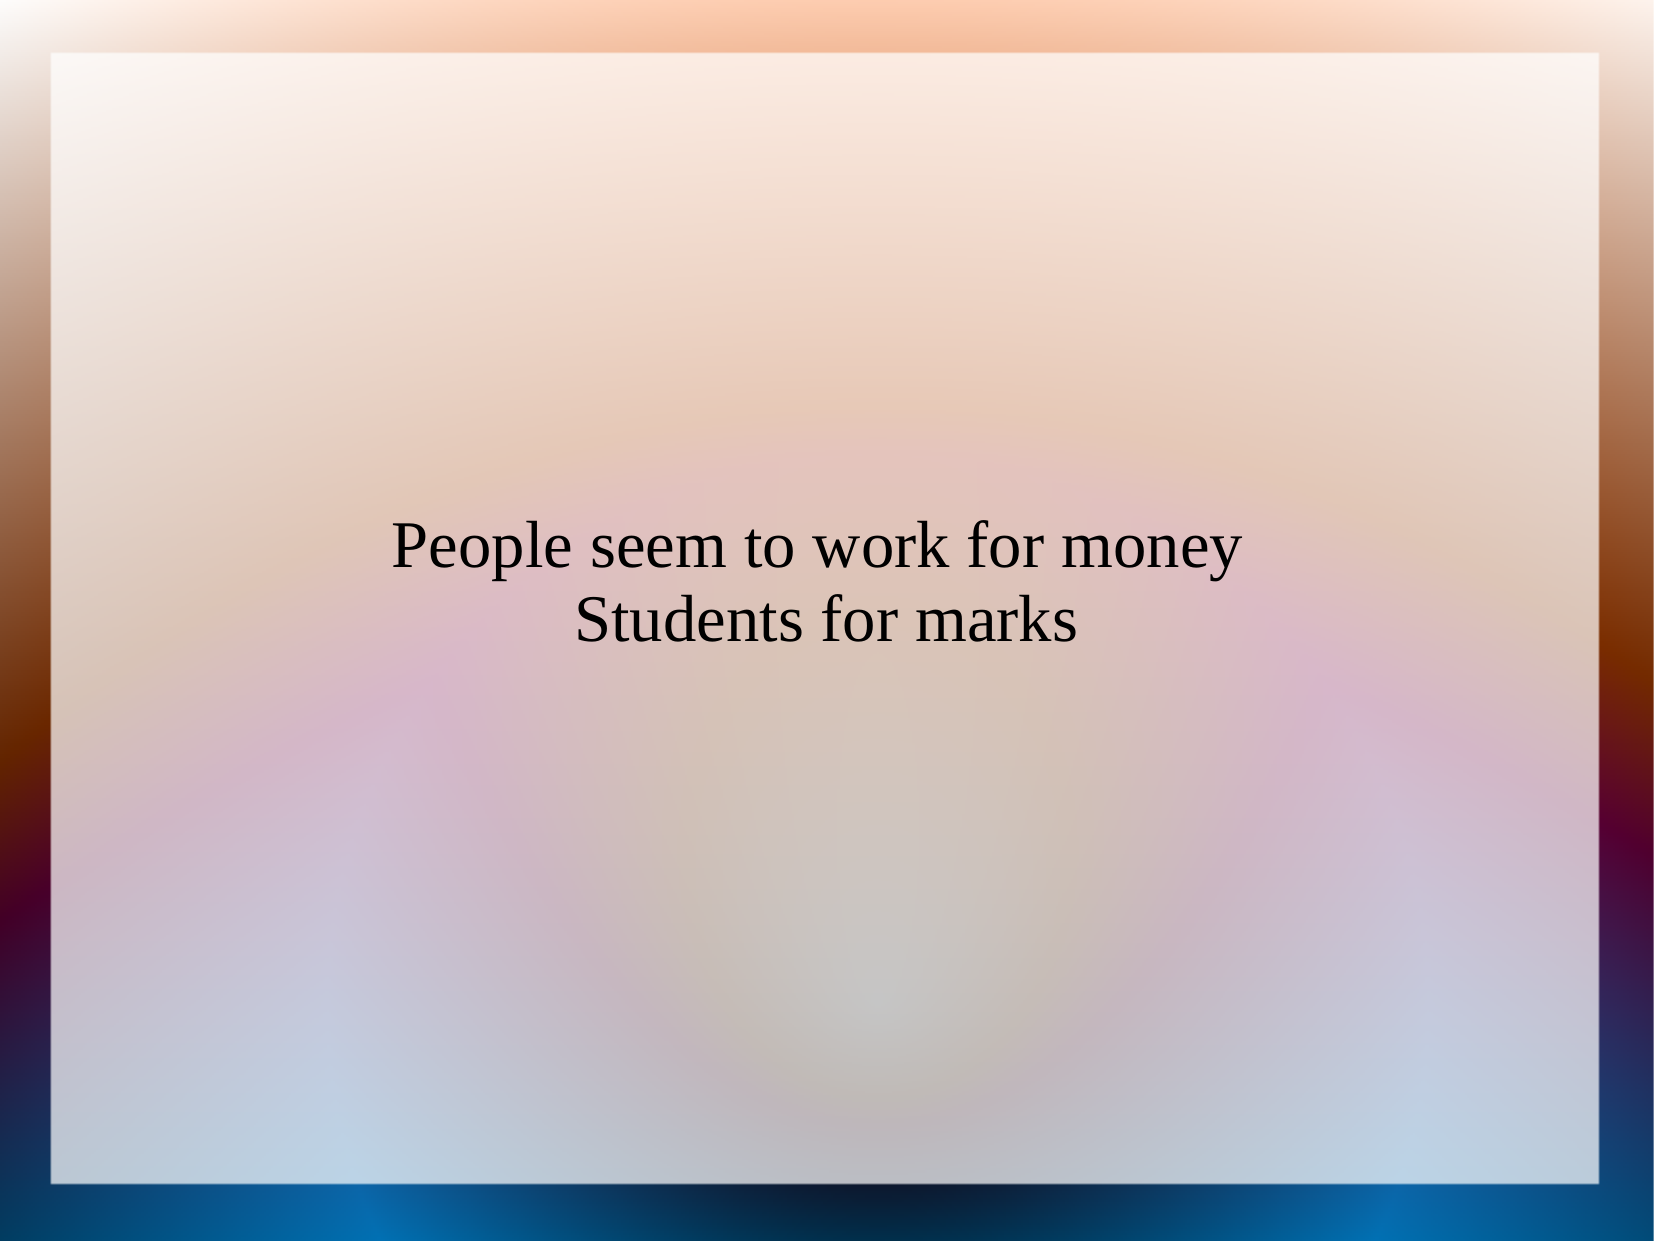

# People seem to work for money
Students for marks